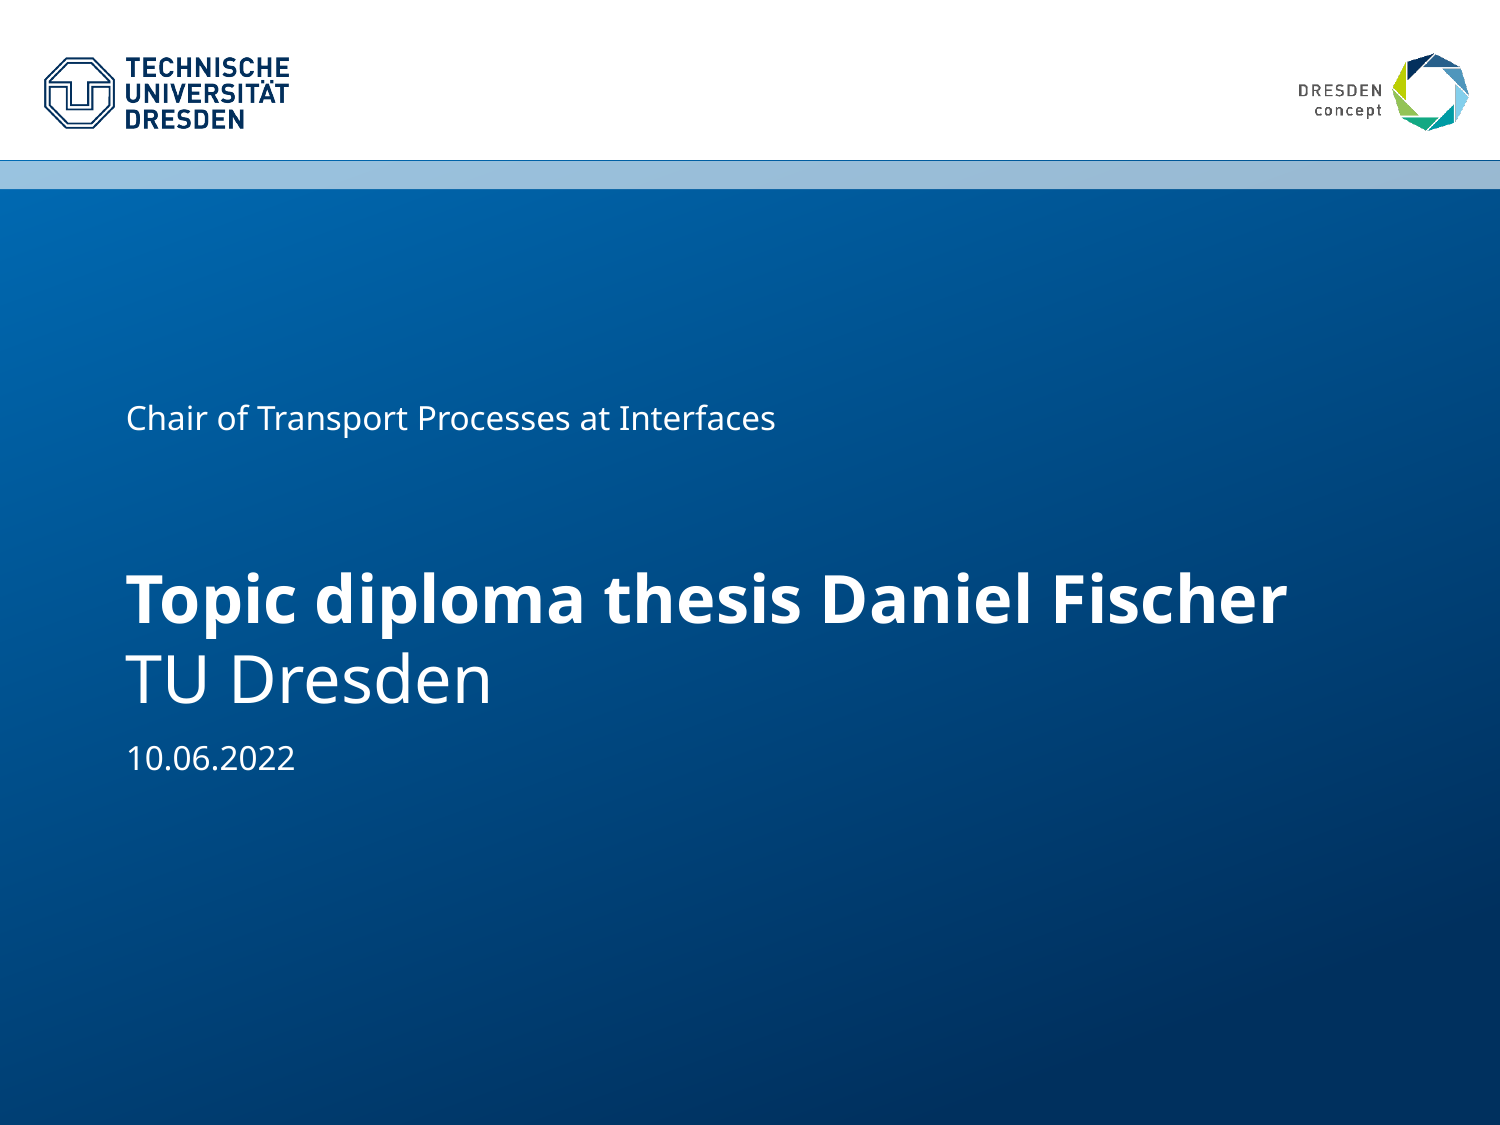

Chair of Transport Processes at Interfaces
Topic diploma thesis Daniel Fischer
TU Dresden
# 10.06.2022